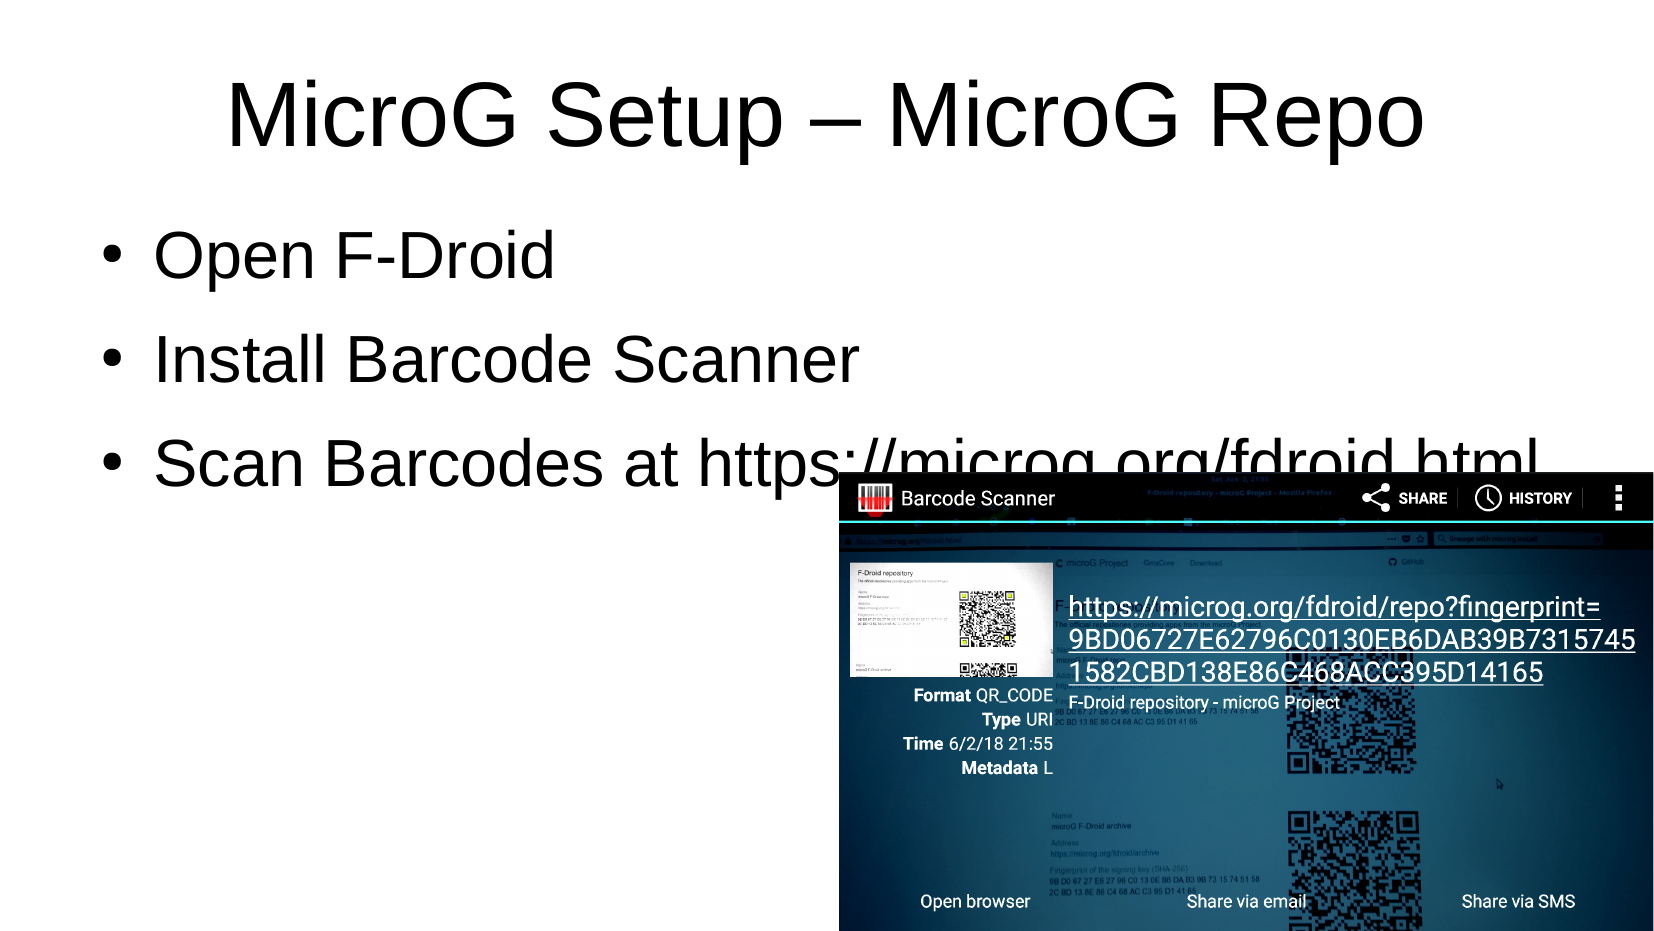

# MicroG Setup – MicroG Repo
Open F-Droid
Install Barcode Scanner
Scan Barcodes at https://microg.org/fdroid.html